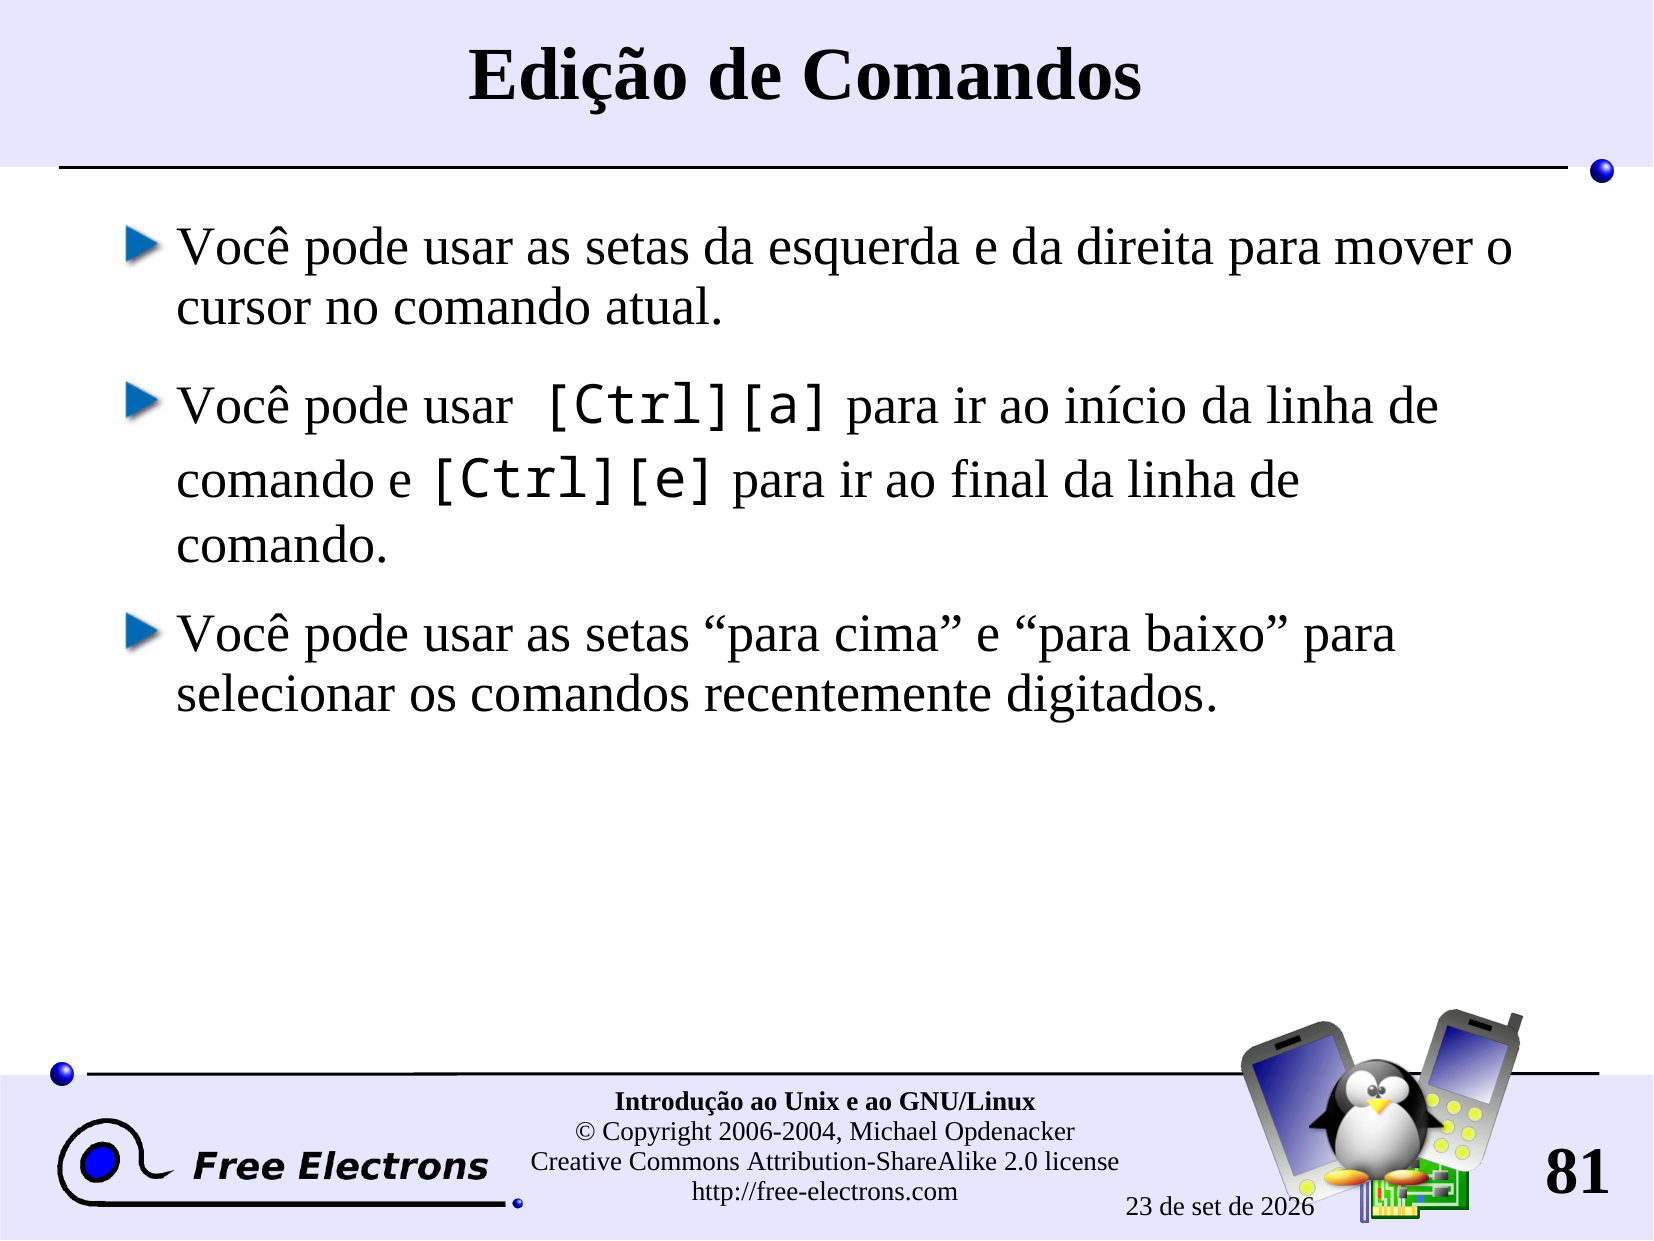

# Edição de Comandos
Você pode usar as setas da esquerda e da direita para mover o cursor no comando atual.
Você pode usar [Ctrl][a] para ir ao início da linha de comando e [Ctrl][e] para ir ao final da linha de comando.
Você pode usar as setas “para cima” e “para baixo” para selecionar os comandos recentemente digitados.